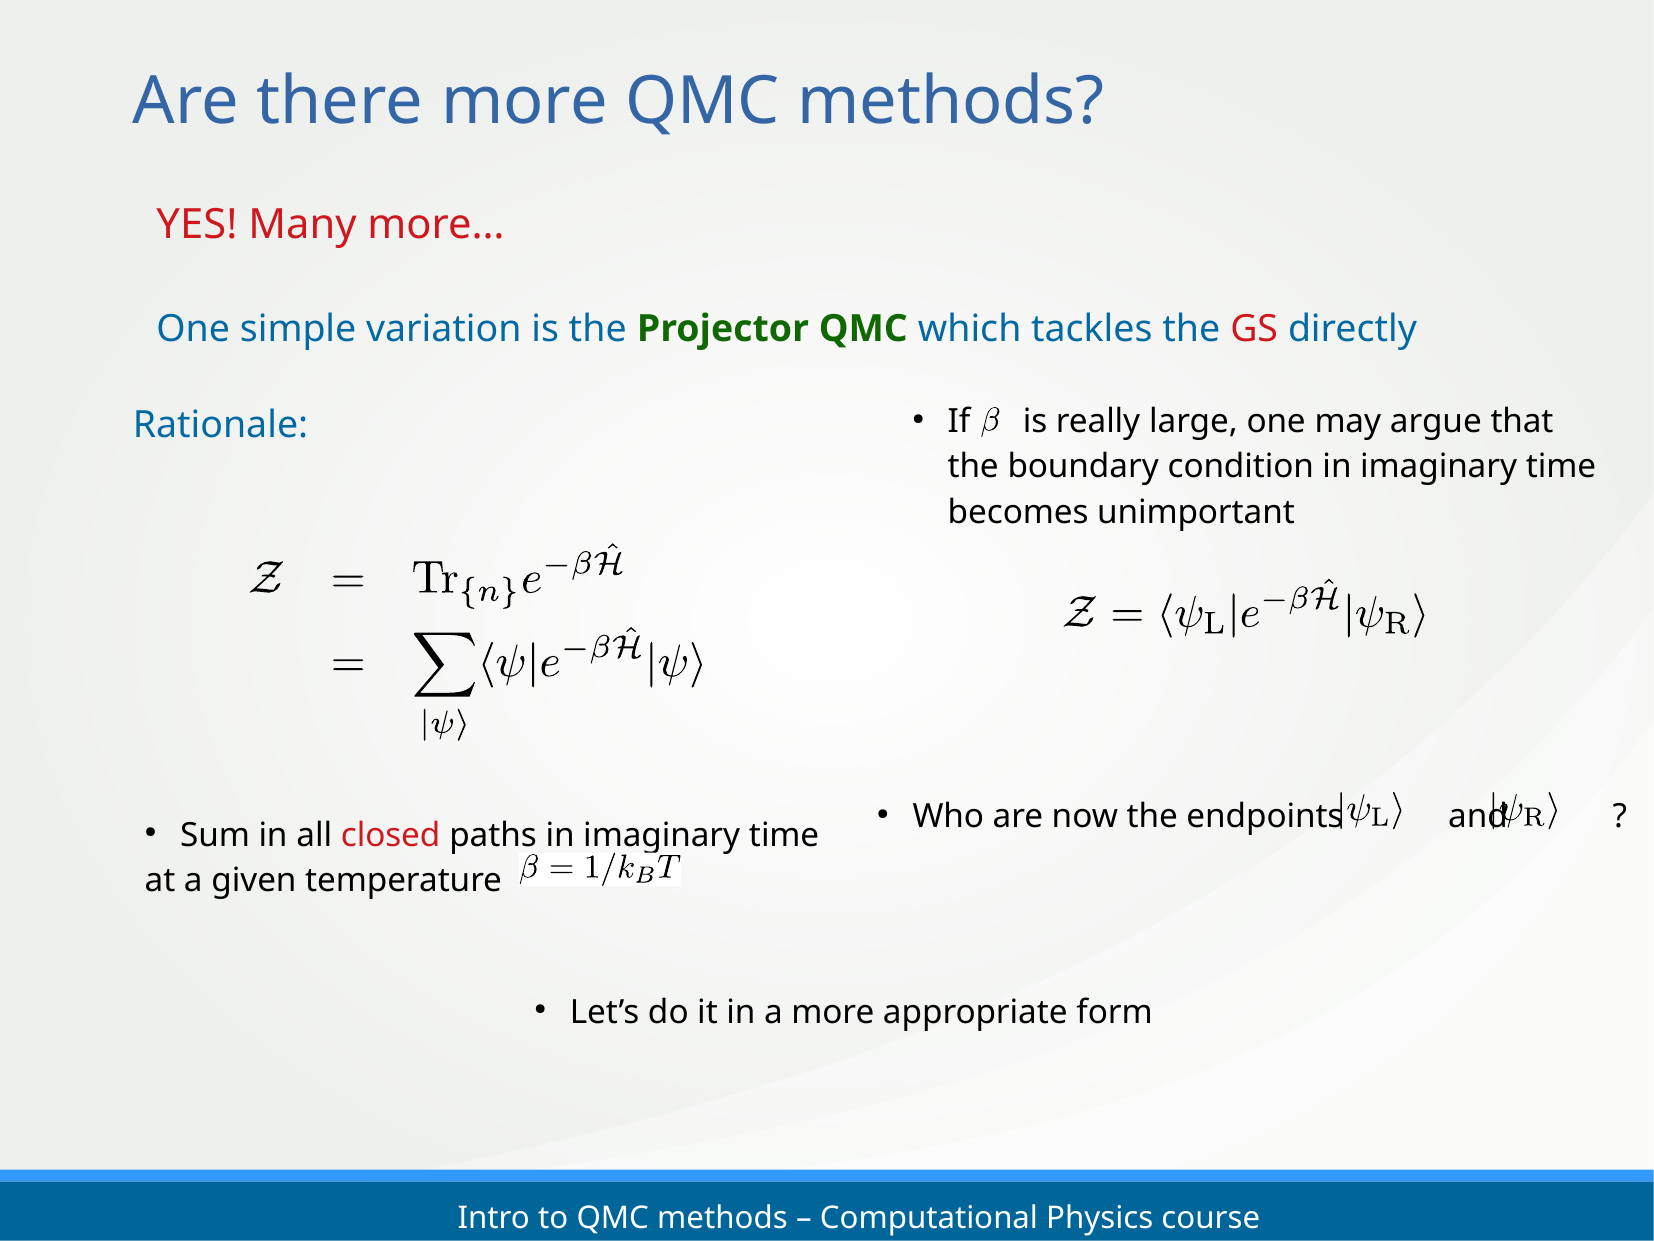

Are there more QMC methods?
YES! Many more…
One simple variation is the Projector QMC which tackles the GS directly
Rationale:
If is really large, one may argue that
the boundary condition in imaginary time
becomes unimportant
Who are now the endpoints and ?
Sum in all closed paths in imaginary time
at a given temperature
Let’s do it in a more appropriate form